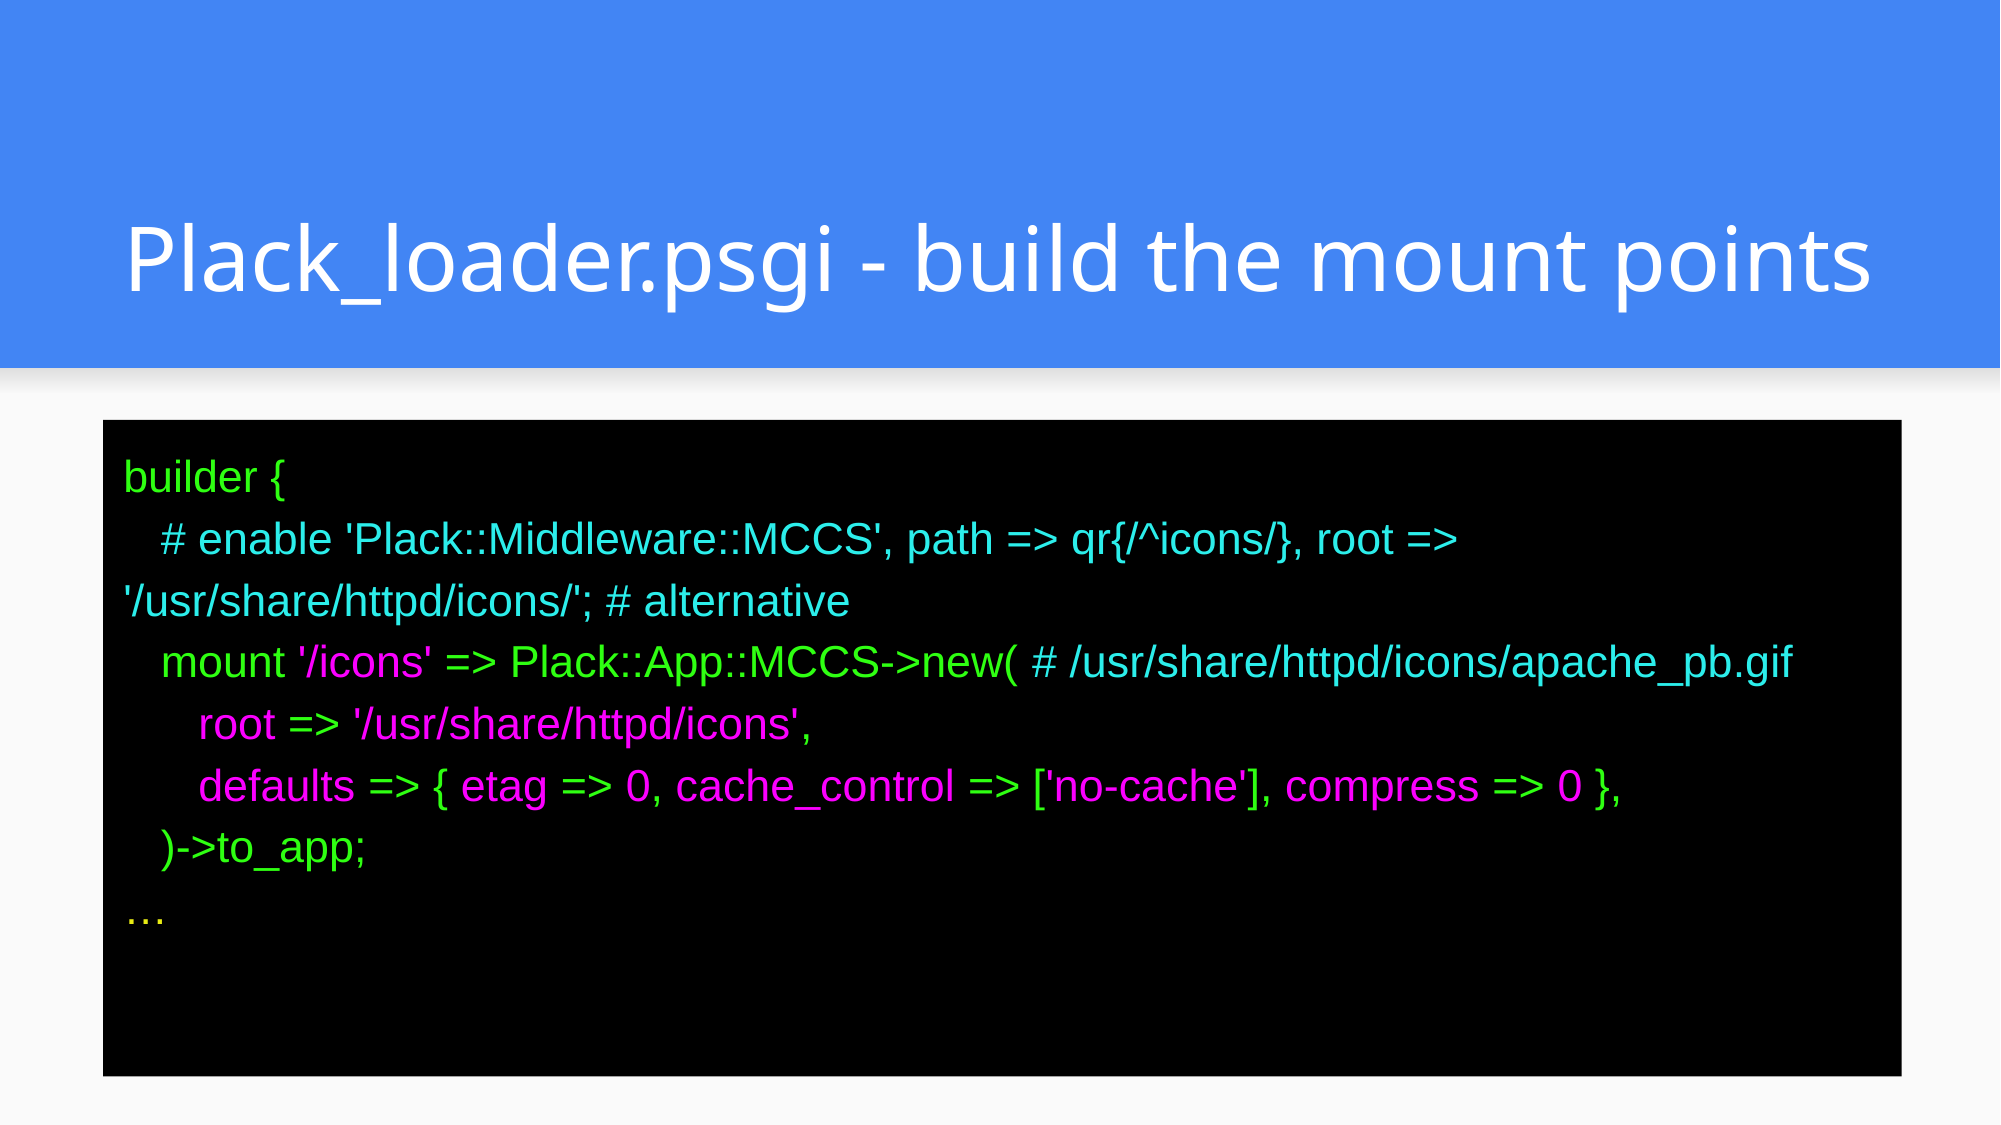

# Plack_loader.psgi - build the mount points
builder {
 # enable 'Plack::Middleware::MCCS', path => qr{/^icons/}, root => '/usr/share/httpd/icons/'; # alternative
 mount '/icons' => Plack::App::MCCS->new( # /usr/share/httpd/icons/apache_pb.gif
 root => '/usr/share/httpd/icons',
 defaults => { etag => 0, cache_control => ['no-cache'], compress => 0 },
 )->to_app;
…